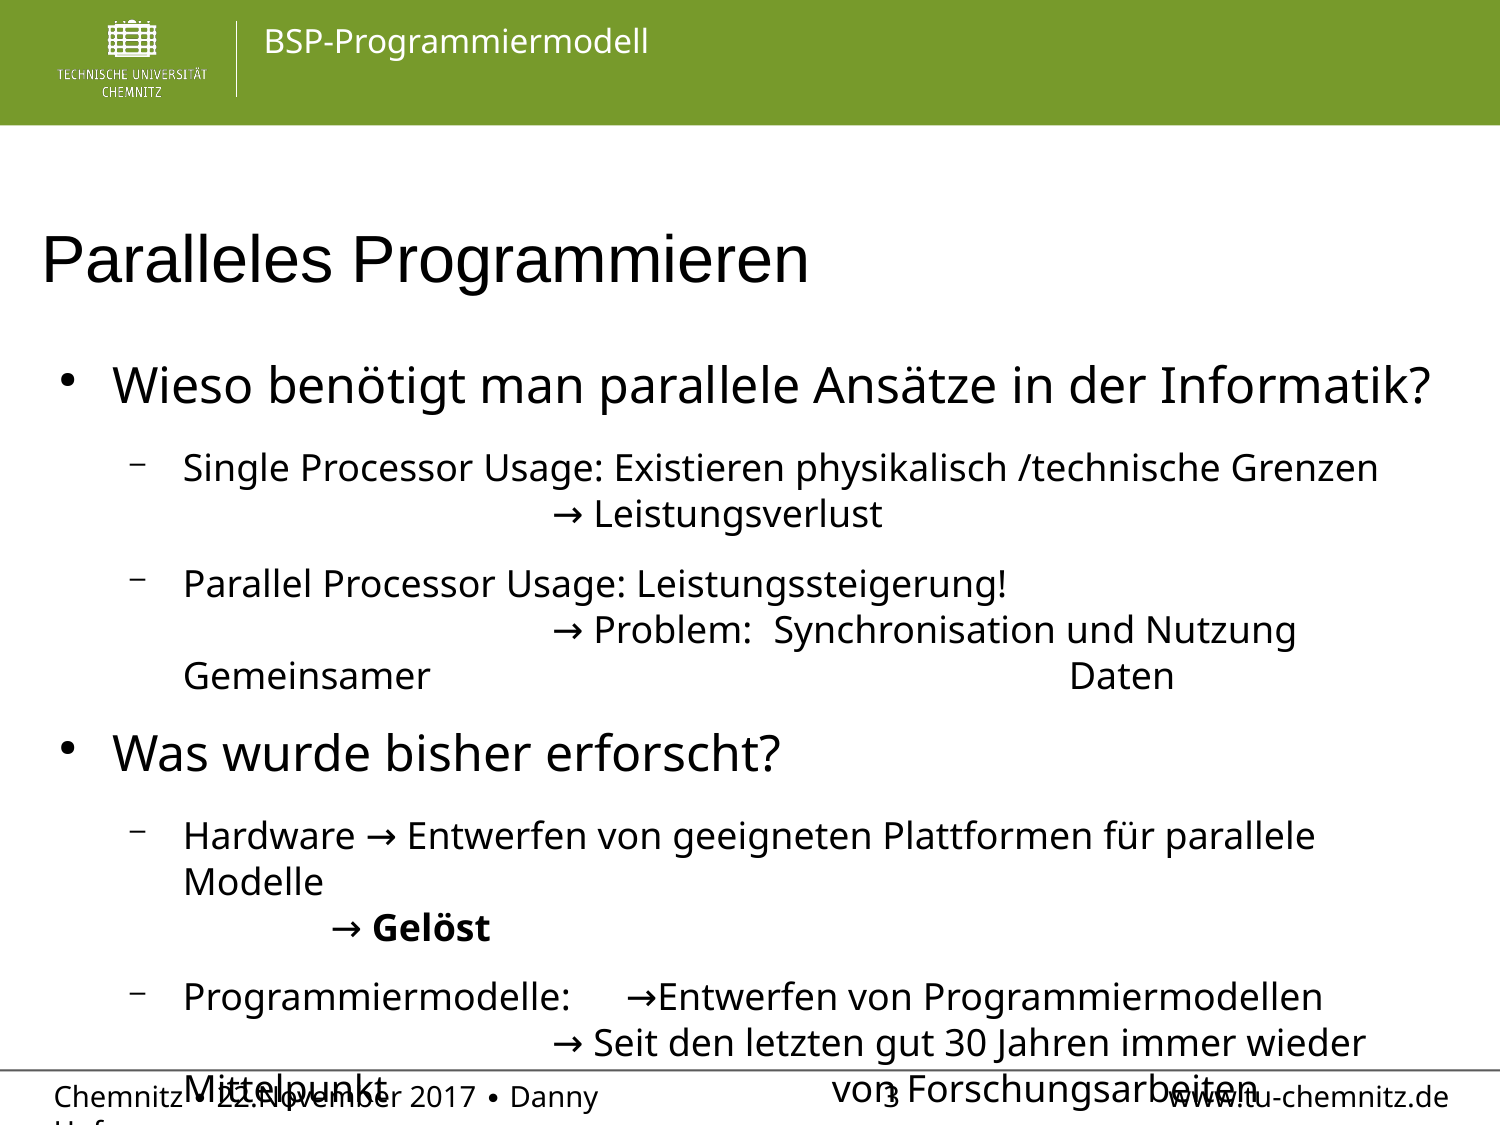

# Paralleles Programmieren
Wieso benötigt man parallele Ansätze in der Informatik?
Single Processor Usage: Existieren physikalisch /technische Grenzen
					→ Leistungsverlust
Parallel Processor Usage: Leistungssteigerung!
					→ Problem: 	Synchronisation und Nutzung Gemeinsamer 						 			Daten
Was wurde bisher erforscht?
Hardware → Entwerfen von geeigneten Plattformen für parallele Modelle
		→ Gelöst
Programmiermodelle: 	→Entwerfen von Programmiermodellen
					→ Seit den letzten gut 30 Jahren immer wieder Mittelpunkt 						 von Forschungsarbeiten